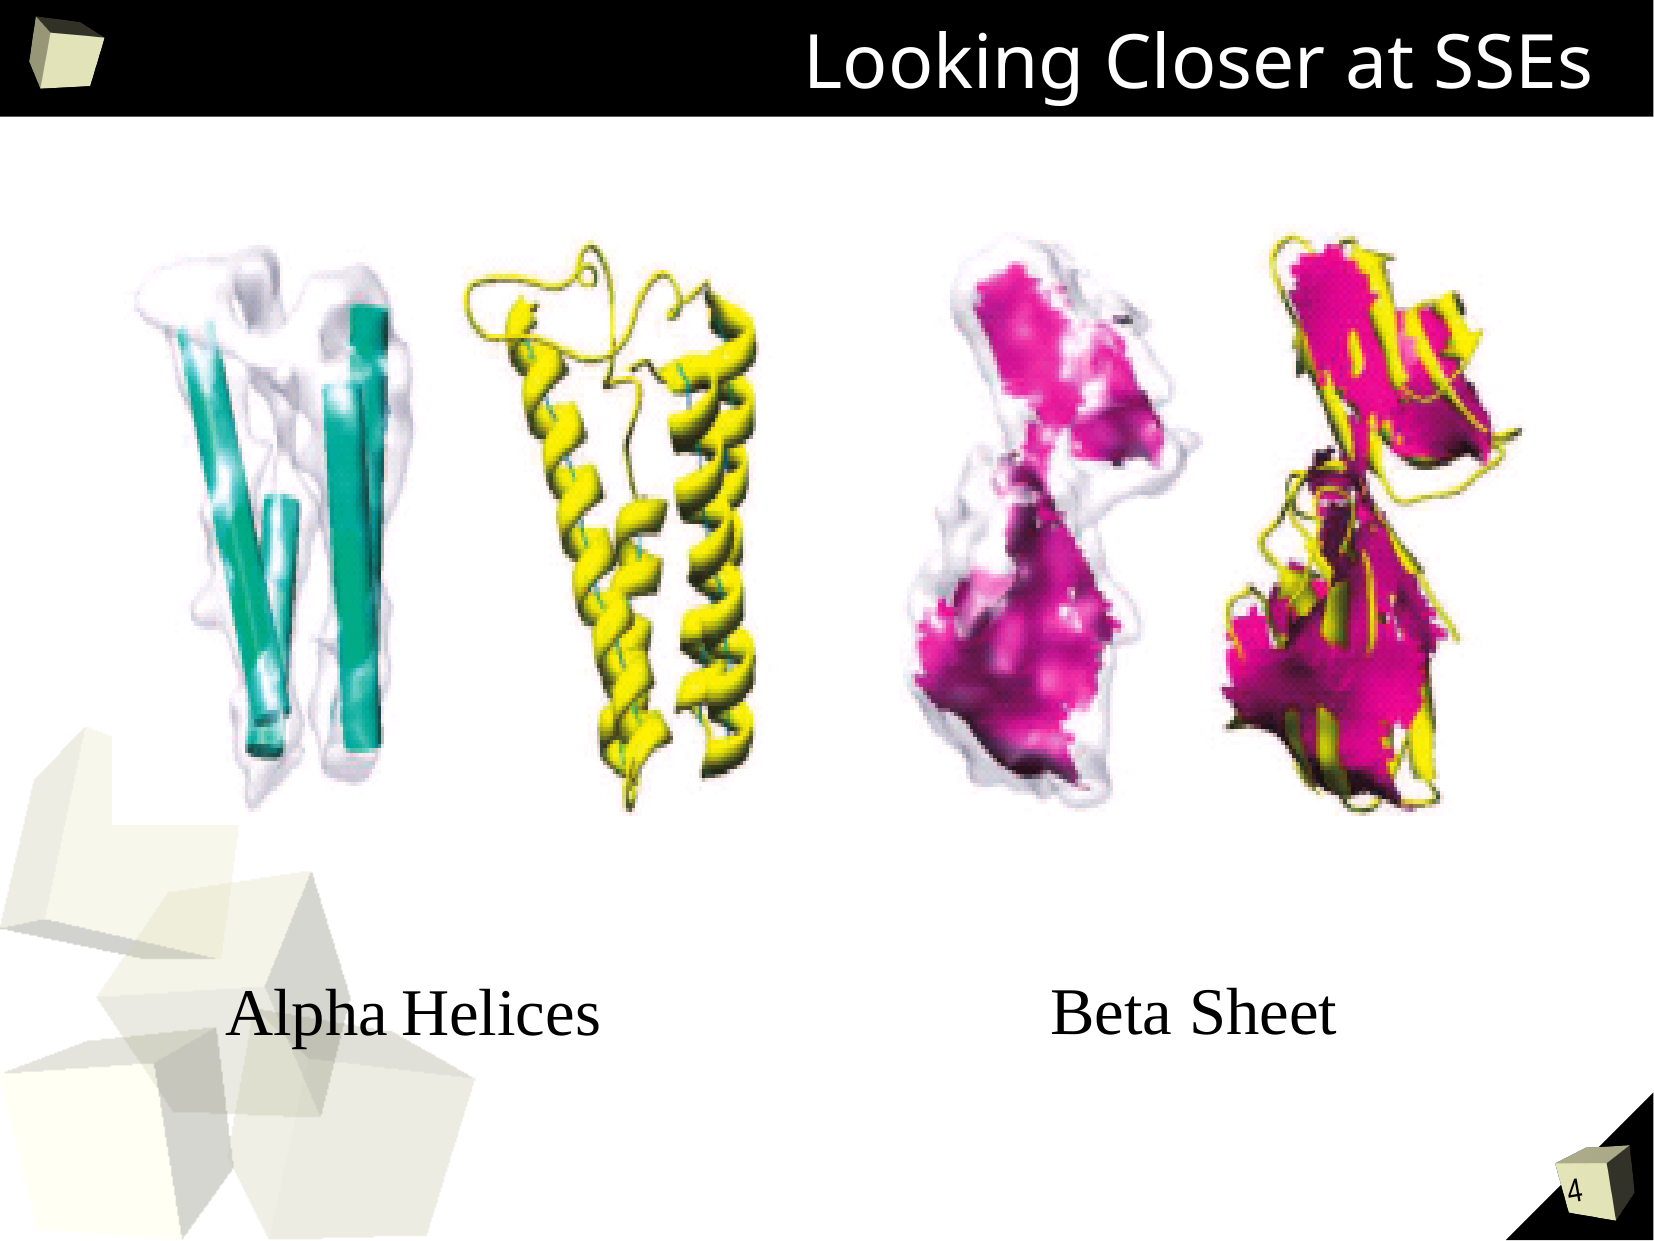

# Looking Closer at SSEs
Beta Sheet
Alpha Helices